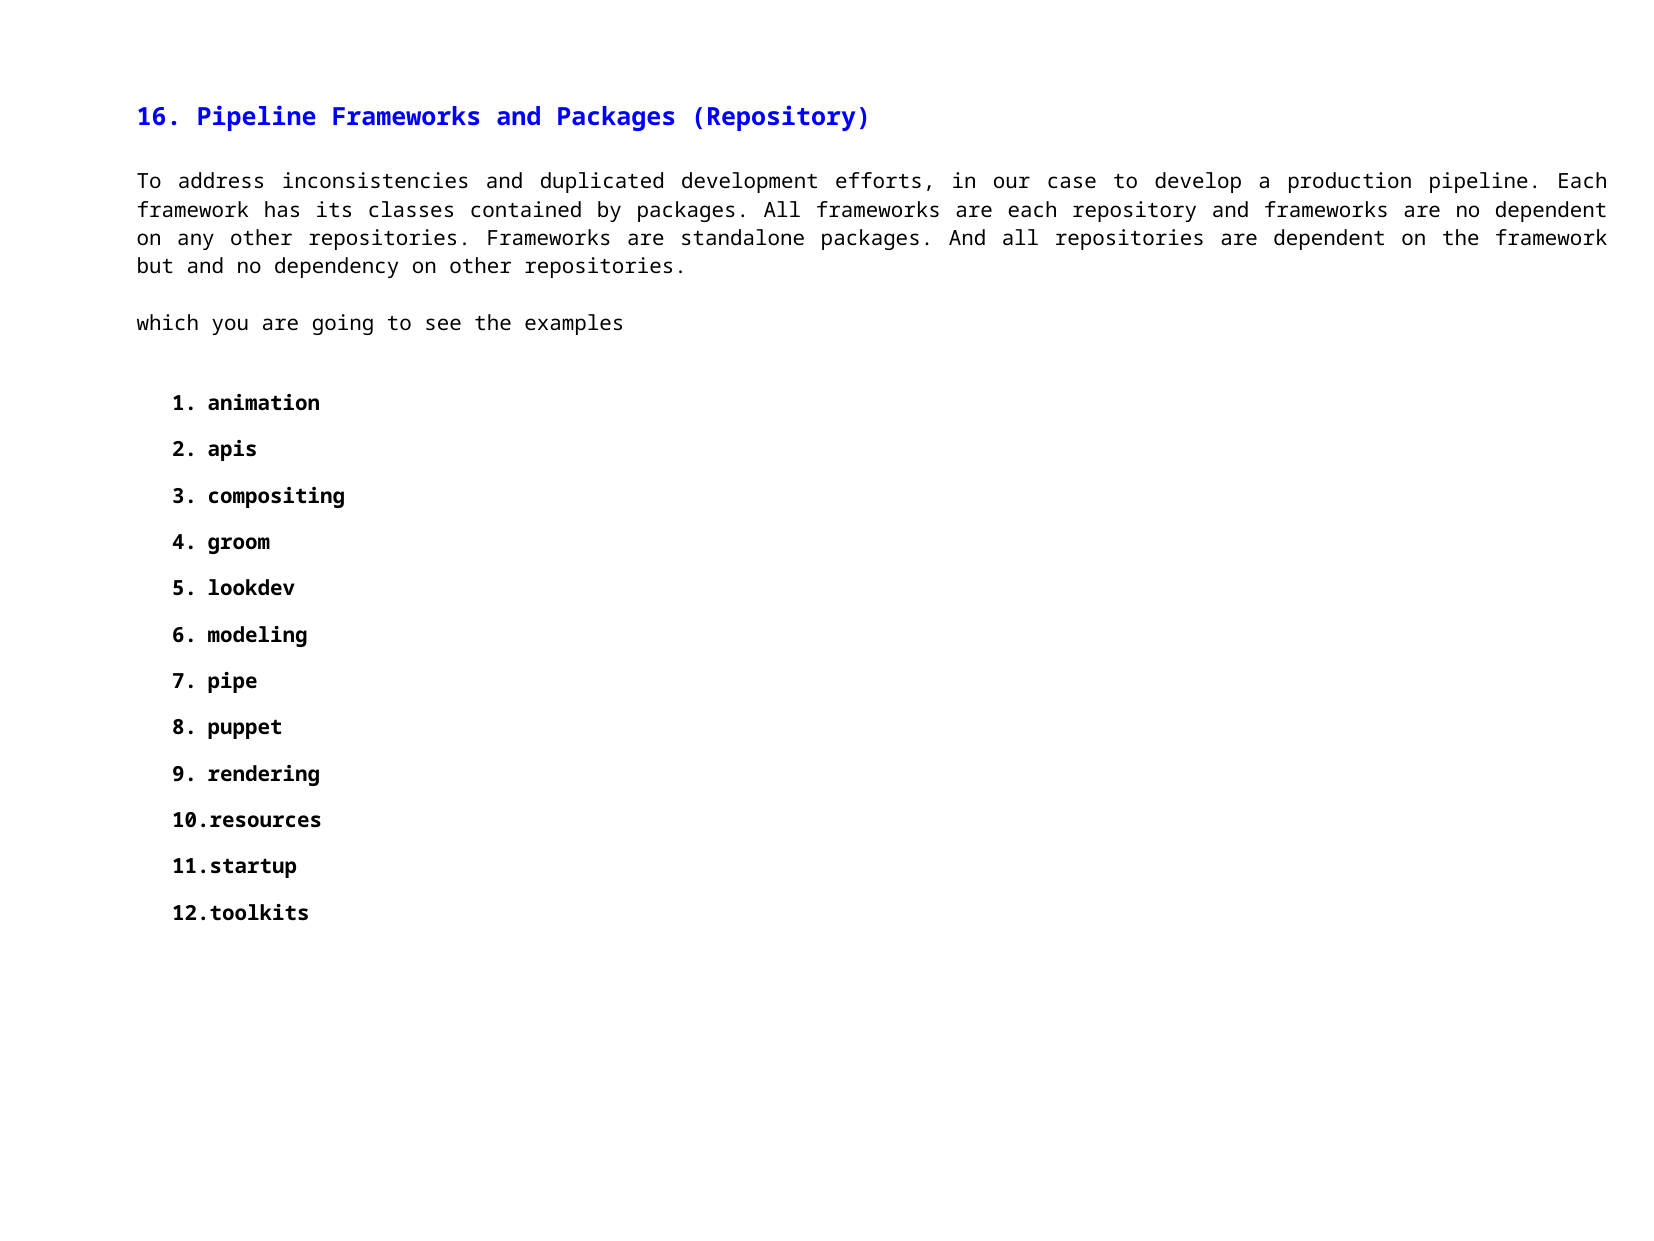

16. Pipeline Frameworks and Packages (Repository)
To address inconsistencies and duplicated development efforts, in our case to develop a production pipeline. Each framework has its classes contained by packages. All frameworks are each repository and frameworks are no dependent on any other repositories. Frameworks are standalone packages. And all repositories are dependent on the framework but and no dependency on other repositories.
which you are going to see the examples
animation
apis
compositing
groom
lookdev
modeling
pipe
puppet
rendering
resources
startup
toolkits